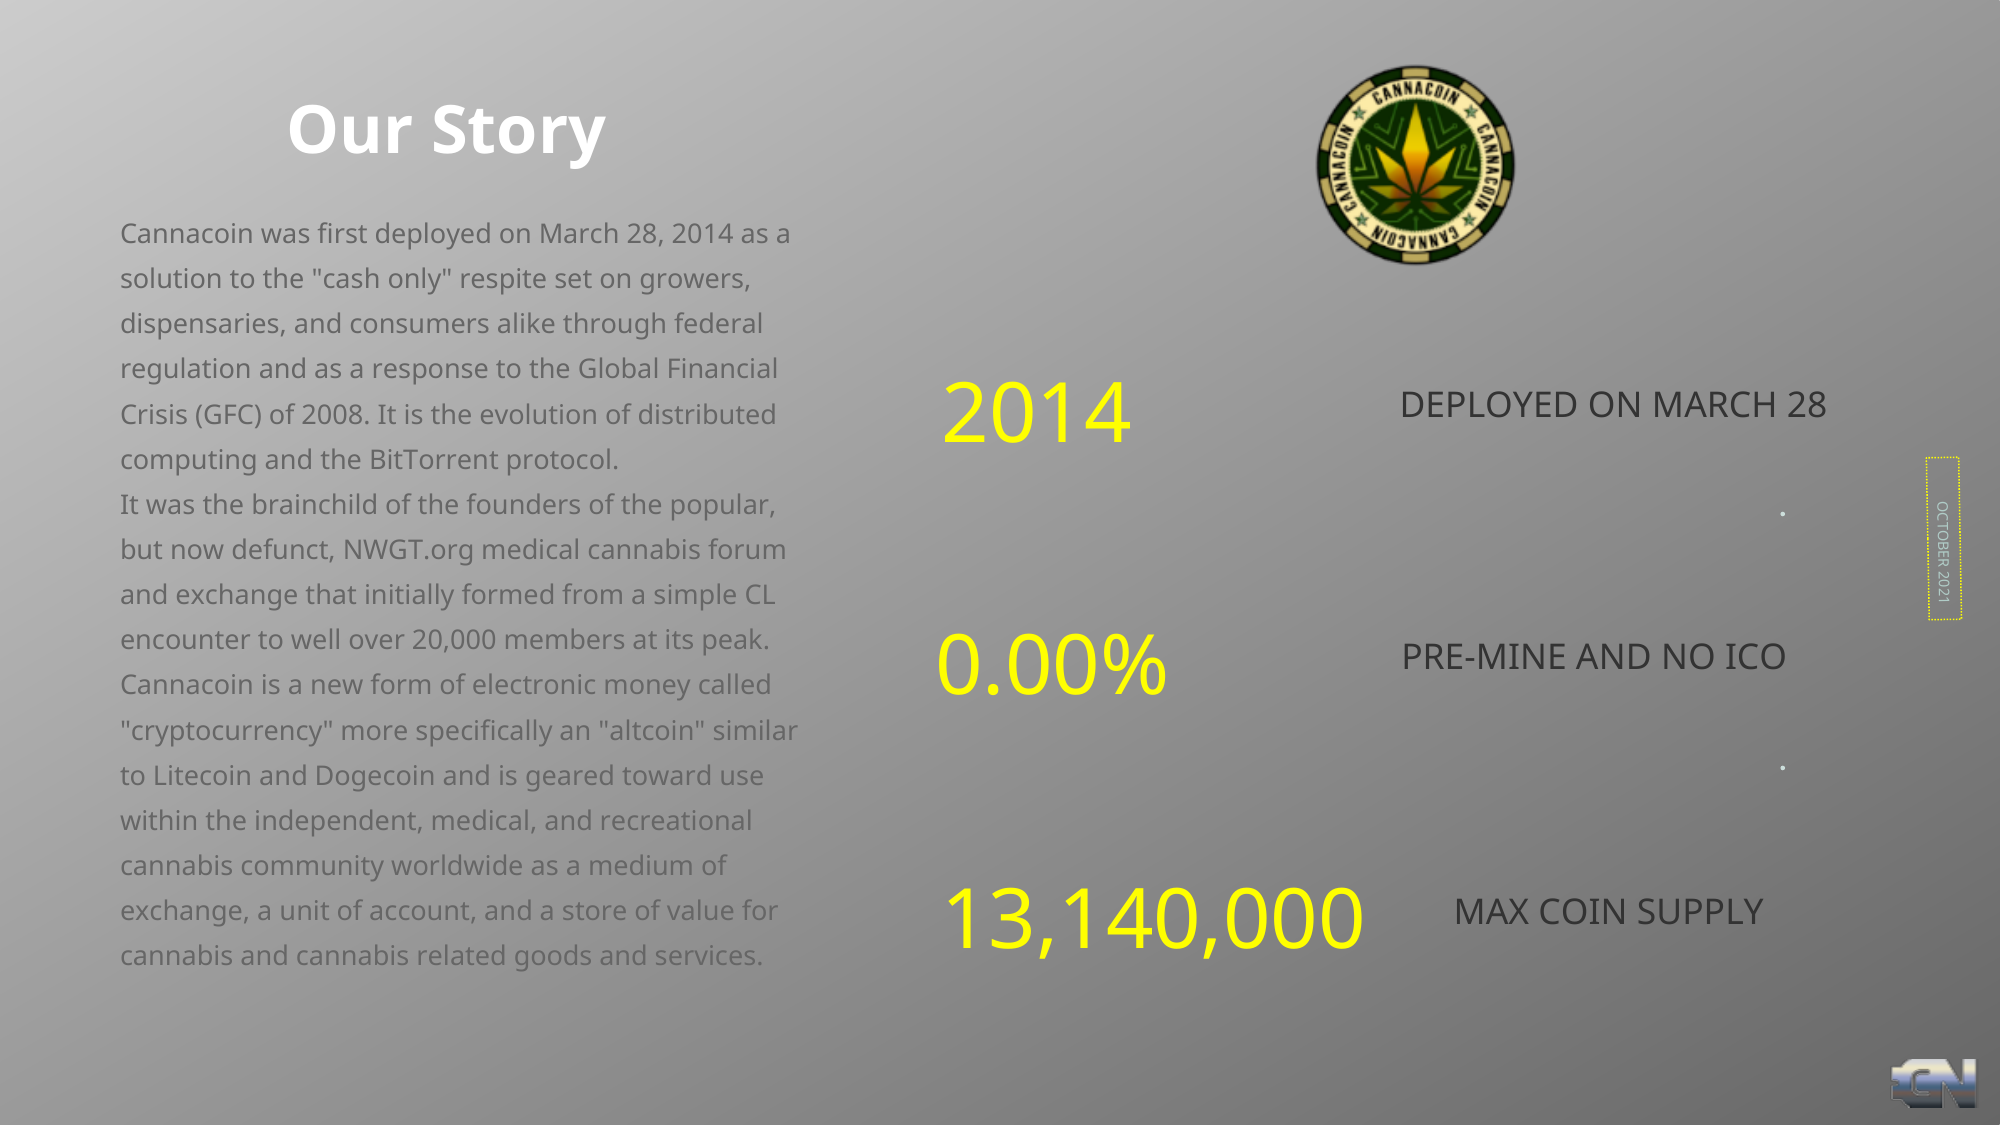

Our Story
Cannacoin was first deployed on March 28, 2014 as a solution to the "cash only" respite set on growers, dispensaries, and consumers alike through federal regulation and as a response to the Global Financial Crisis (GFC) of 2008. It is the evolution of distributed computing and the BitTorrent protocol.
It was the brainchild of the founders of the popular, but now defunct, NWGT.org medical cannabis forum and exchange that initially formed from a simple CL encounter to well over 20,000 members at its peak.
Cannacoin is a new form of electronic money called "cryptocurrency" more specifically an "altcoin" similar to Litecoin and Dogecoin and is geared toward use within the independent, medical, and recreational cannabis community worldwide as a medium of exchange, a unit of account, and a store of value for cannabis and cannabis related goods and services.
2014
DEPLOYED ON MARCH 28
OCTOBER 2021
0.00%
PRE-MINE AND NO ICO
13,140,000
 MAX COIN SUPPLY